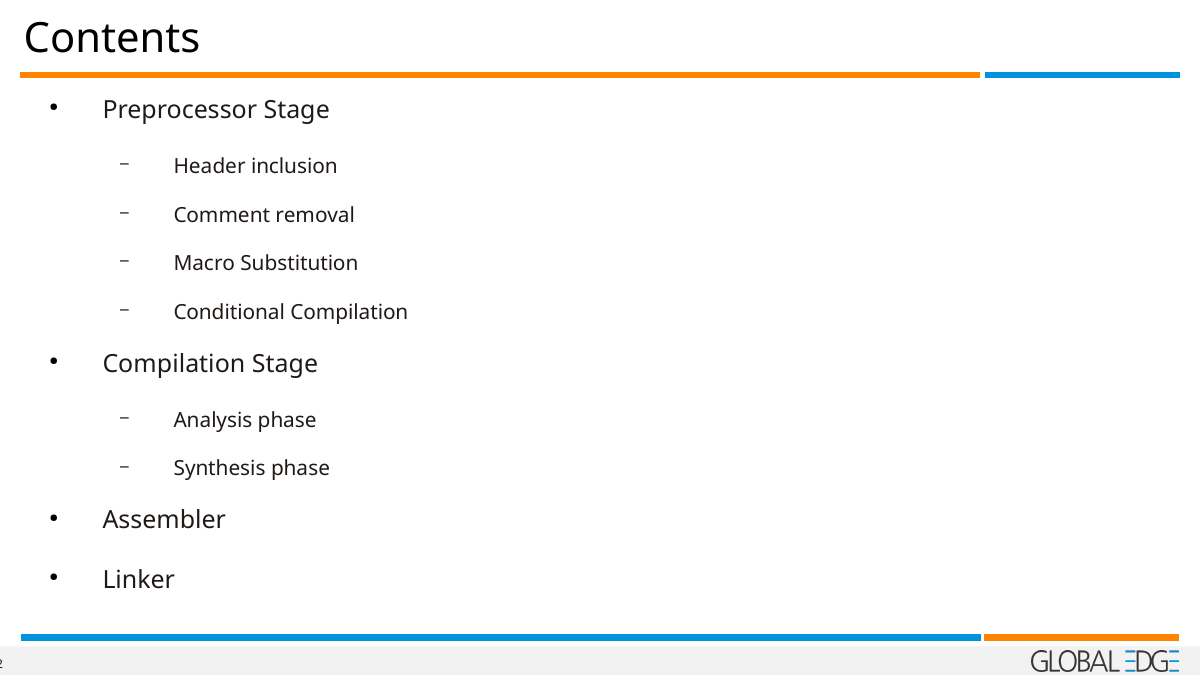

# Contents
Preprocessor Stage
Header inclusion
Comment removal
Macro Substitution
Conditional Compilation
Compilation Stage
Analysis phase
Synthesis phase
Assembler
Linker